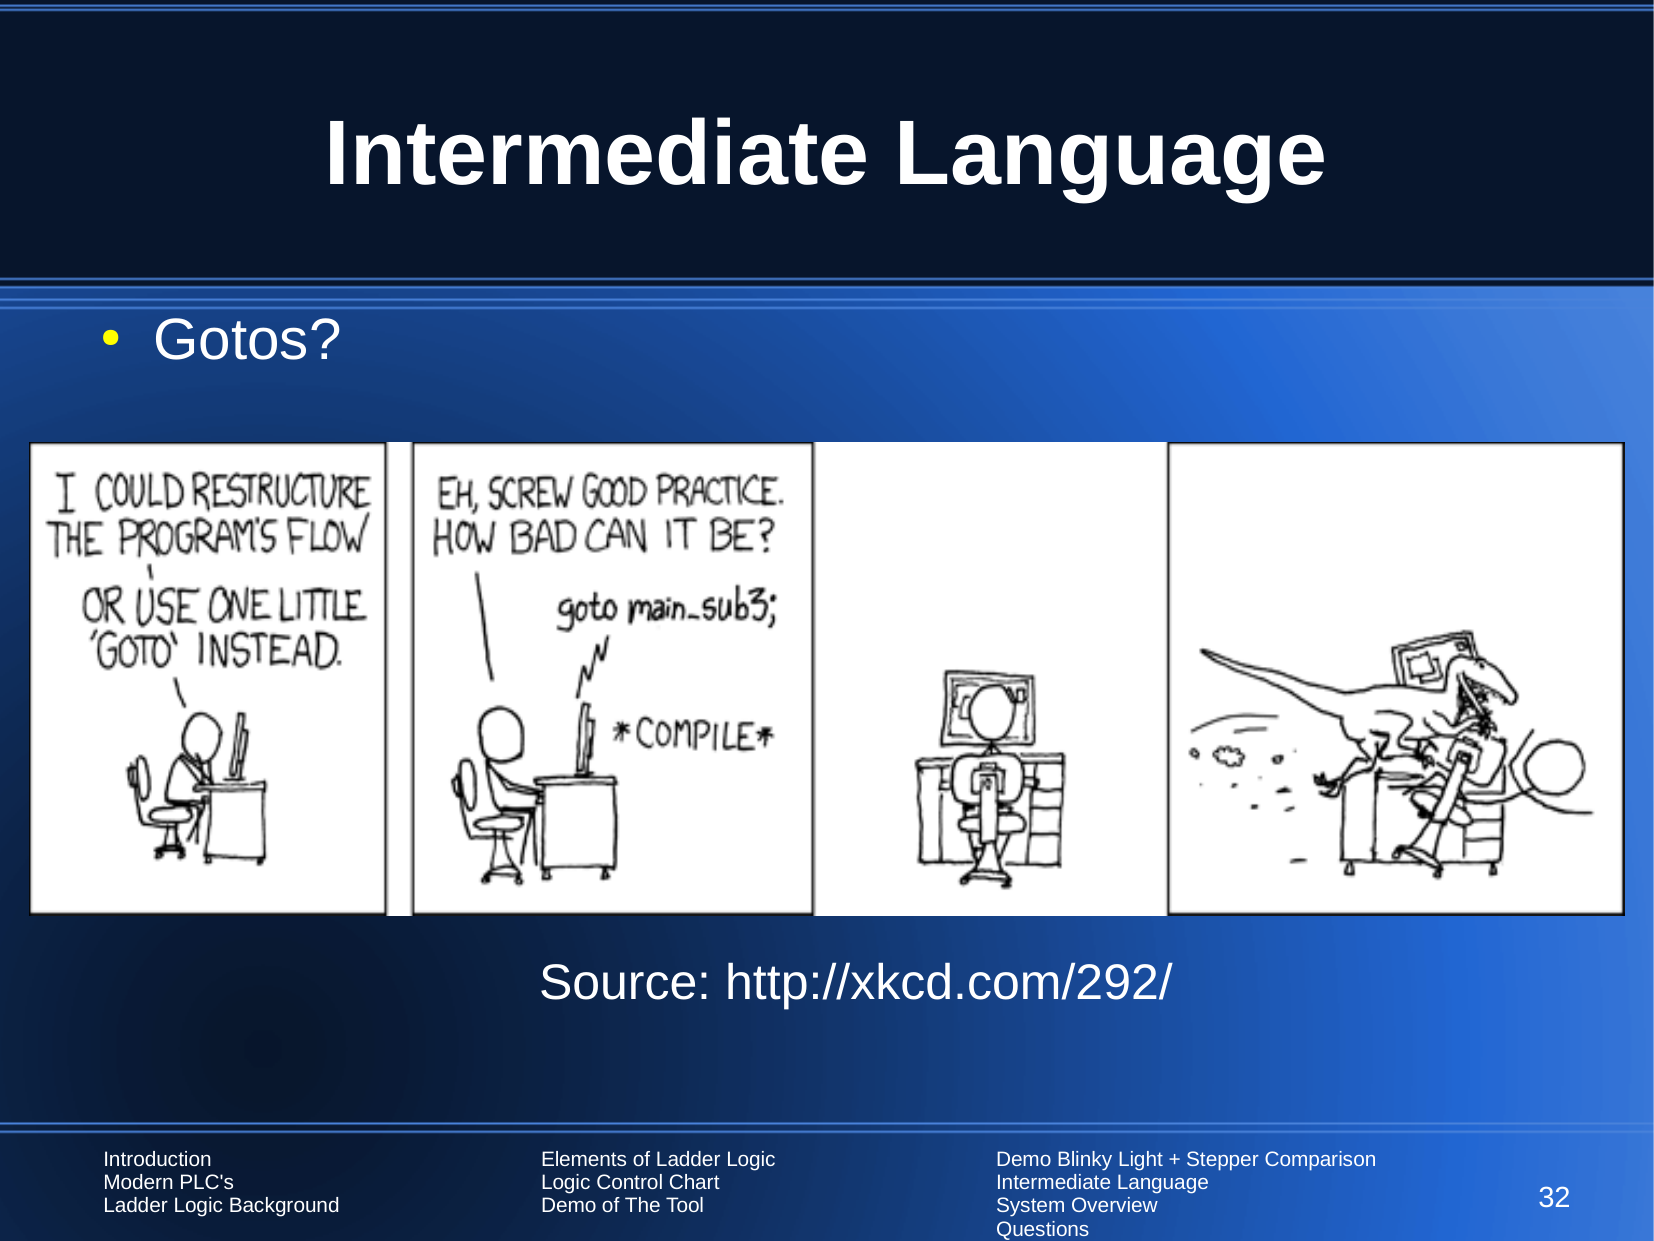

# Intermediate Language
Gotos?
Source: http://xkcd.com/292/
32